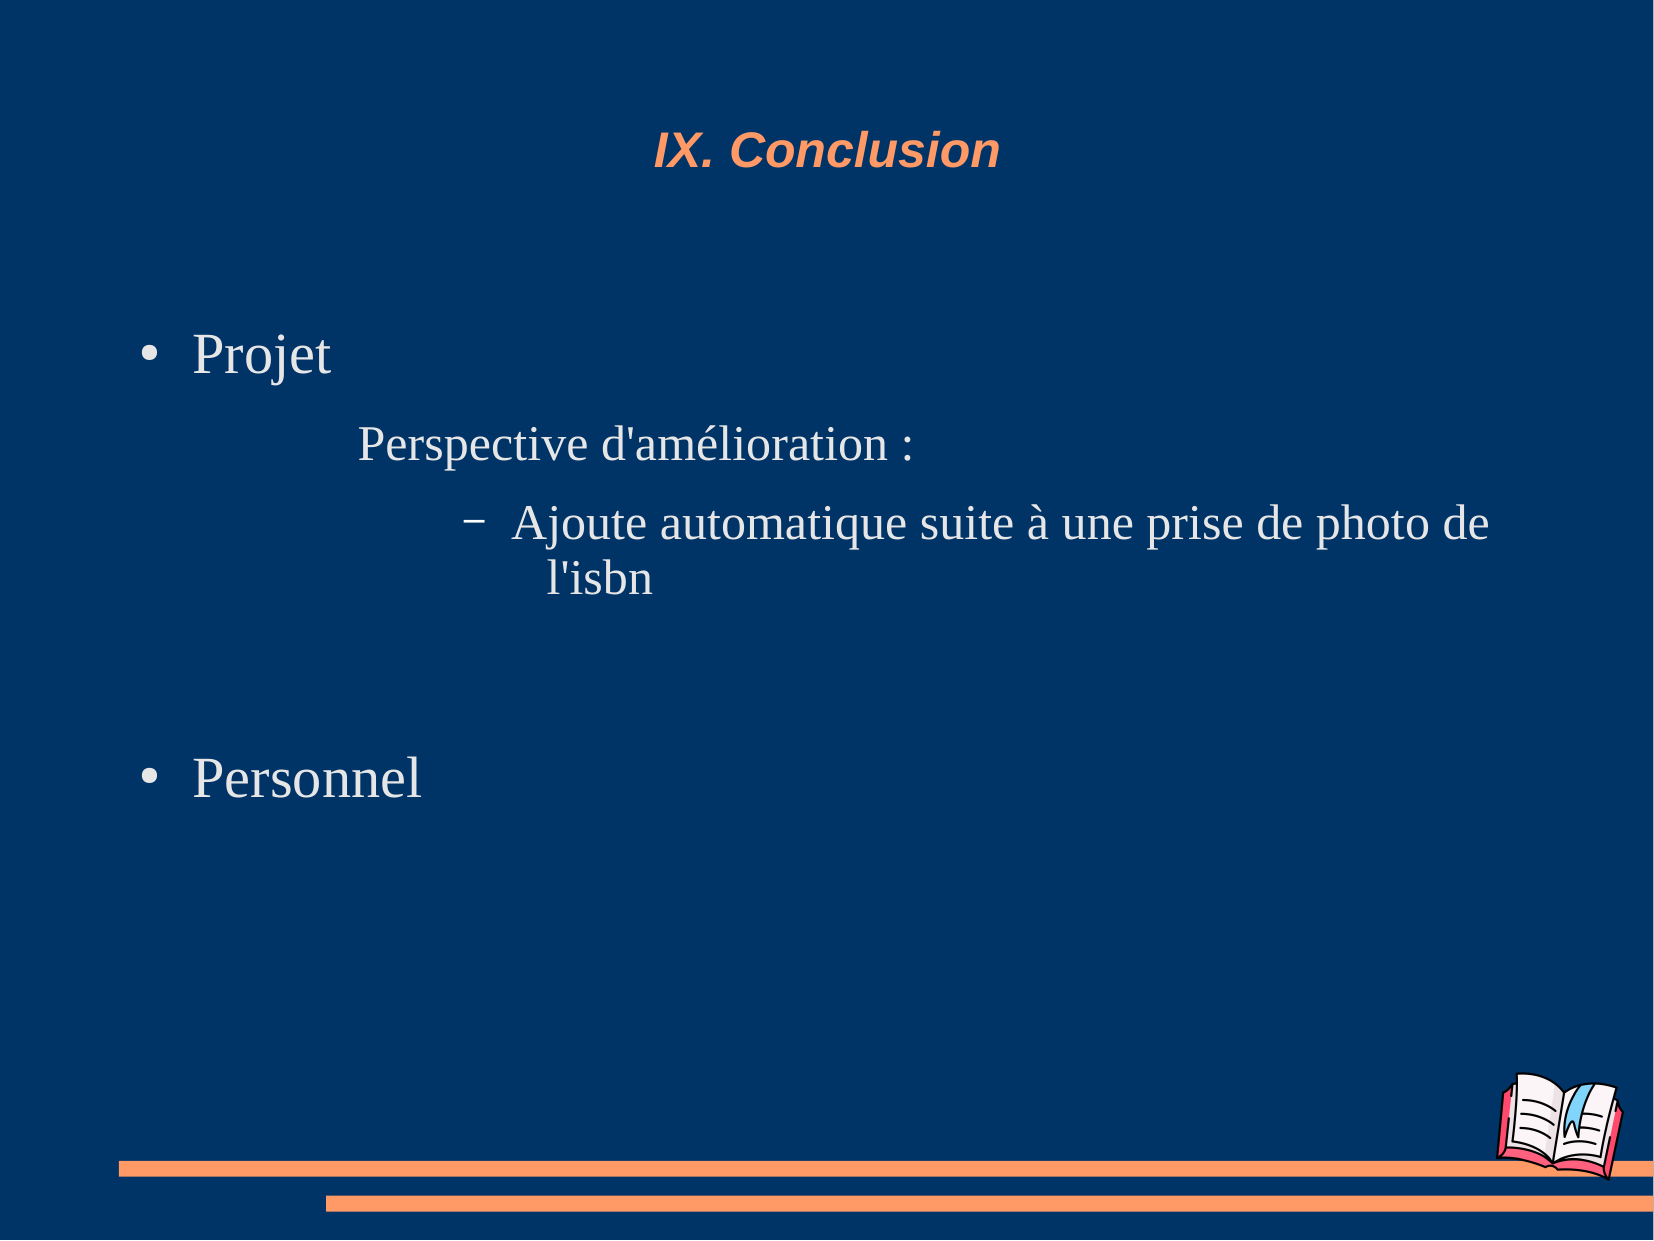

# IX. Conclusion
Projet
Perspective d'amélioration :
Ajoute automatique suite à une prise de photo de l'isbn
Personnel